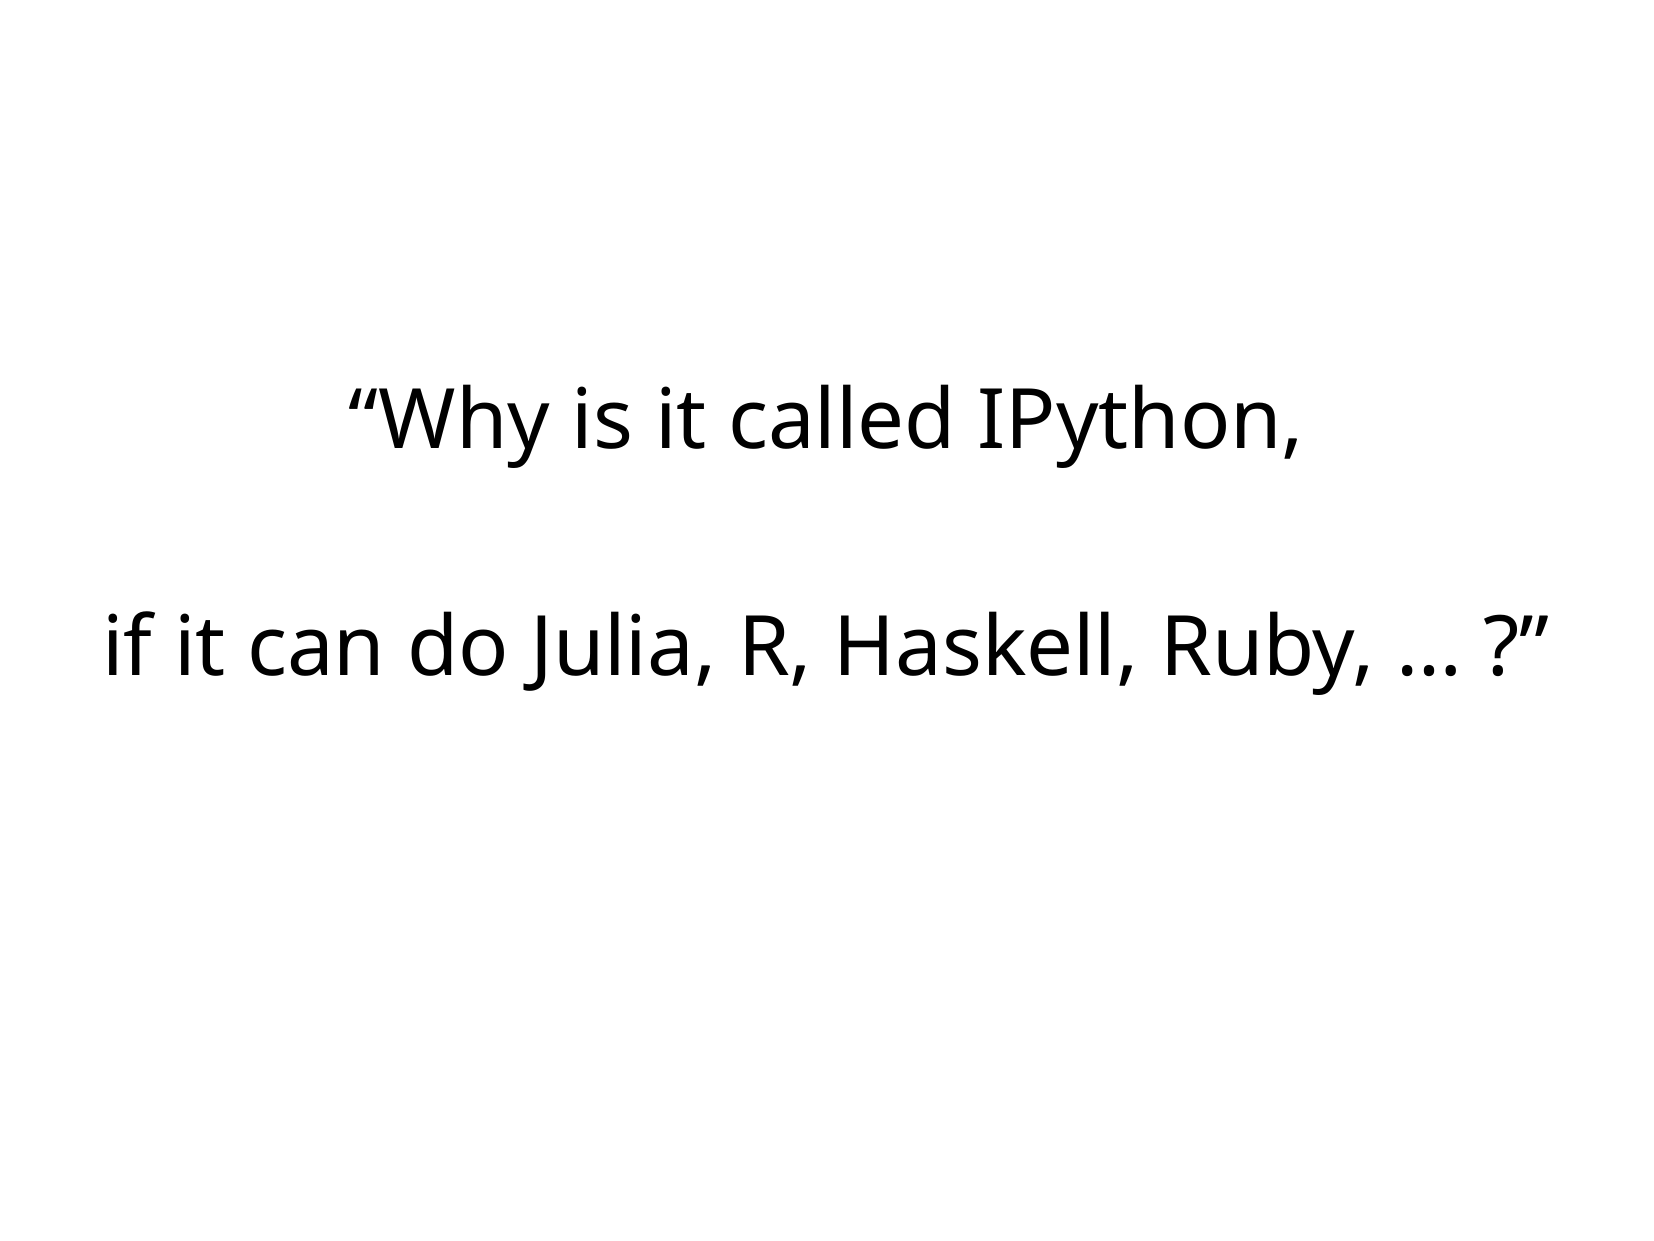

# “Why is it called IPython,
if it can do Julia, R, Haskell, Ruby, … ?”